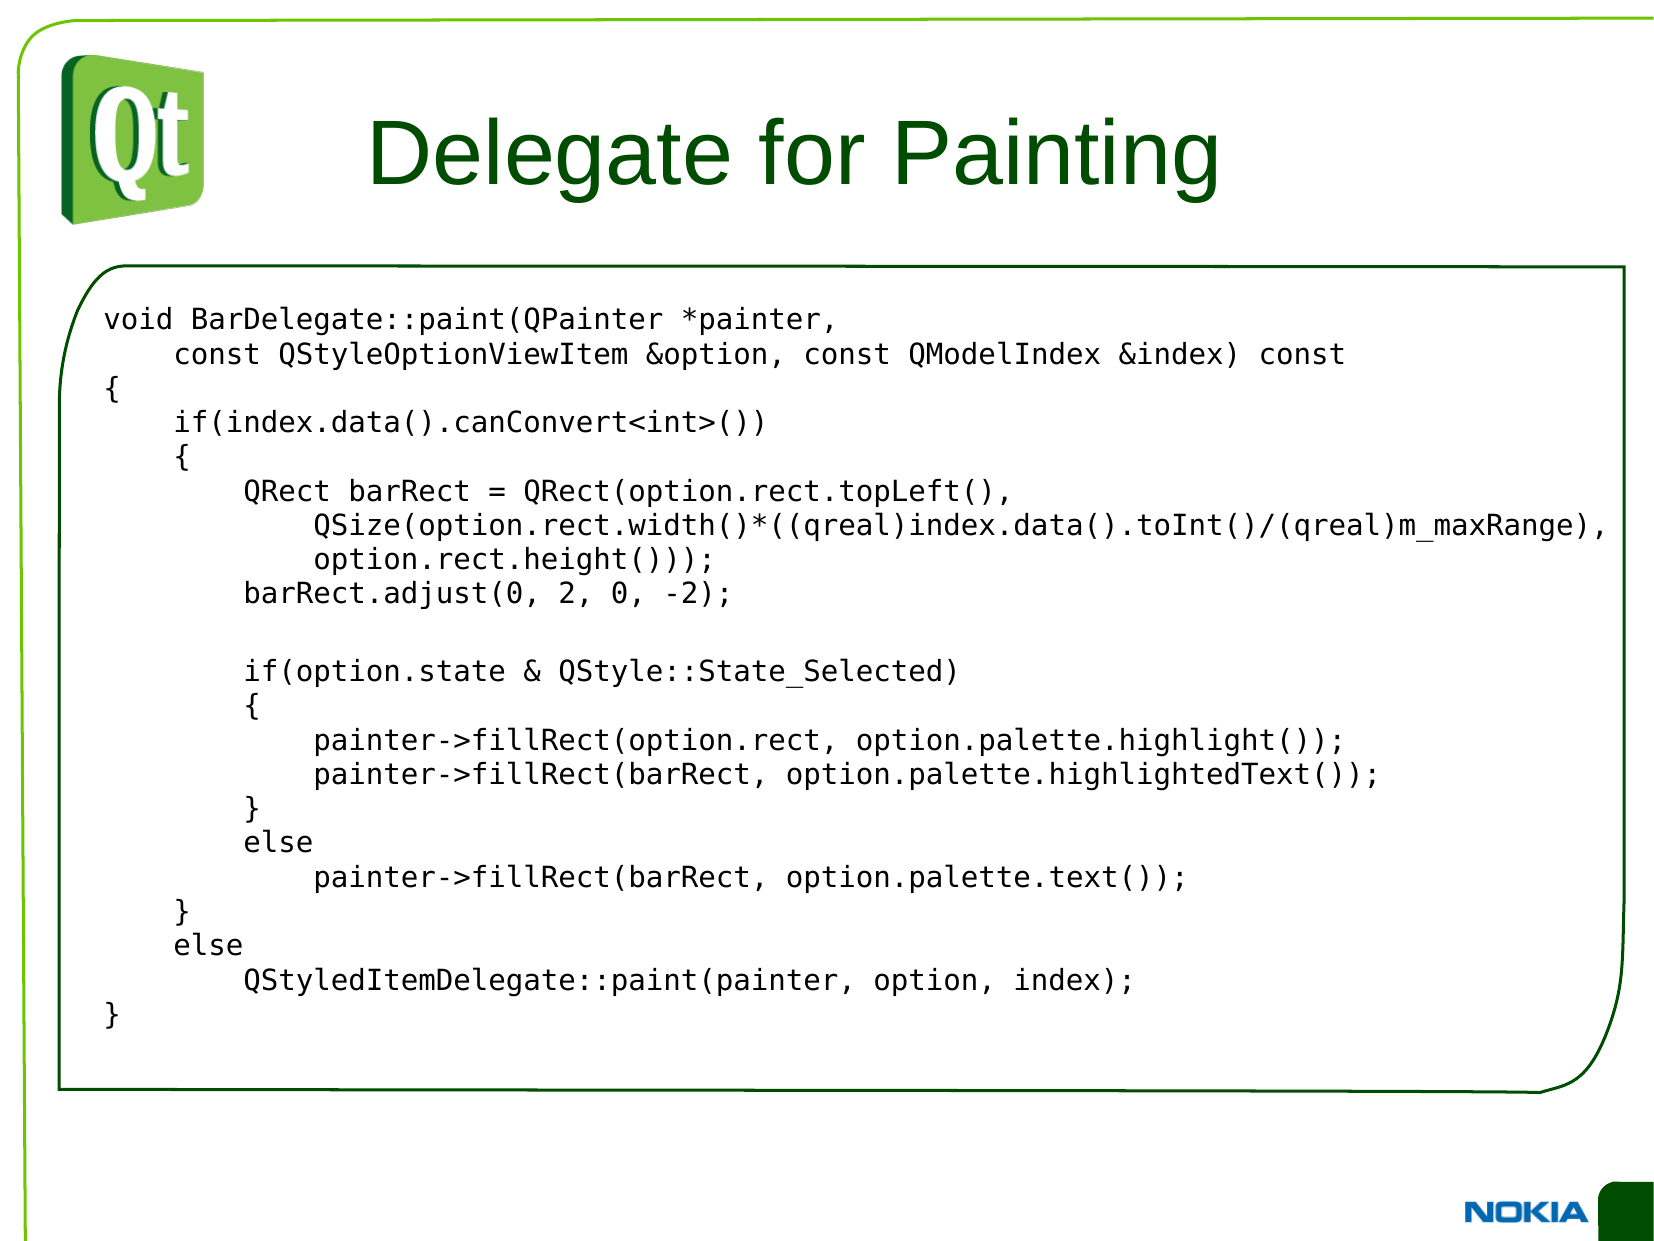

# Delegate for Painting
void BarDelegate::paint(QPainter *painter,
 const QStyleOptionViewItem &option, const QModelIndex &index) const
{
 if(index.data().canConvert<int>())
 {
 QRect barRect = QRect(option.rect.topLeft(),
 QSize(option.rect.width()*((qreal)index.data().toInt()/(qreal)m_maxRange),
 option.rect.height()));
 barRect.adjust(0, 2, 0, -2);
 if(option.state & QStyle::State_Selected)
 {
 painter->fillRect(option.rect, option.palette.highlight());
 painter->fillRect(barRect, option.palette.highlightedText());
 }
 else
 painter->fillRect(barRect, option.palette.text());
 }
 else
 QStyledItemDelegate::paint(painter, option, index);
}